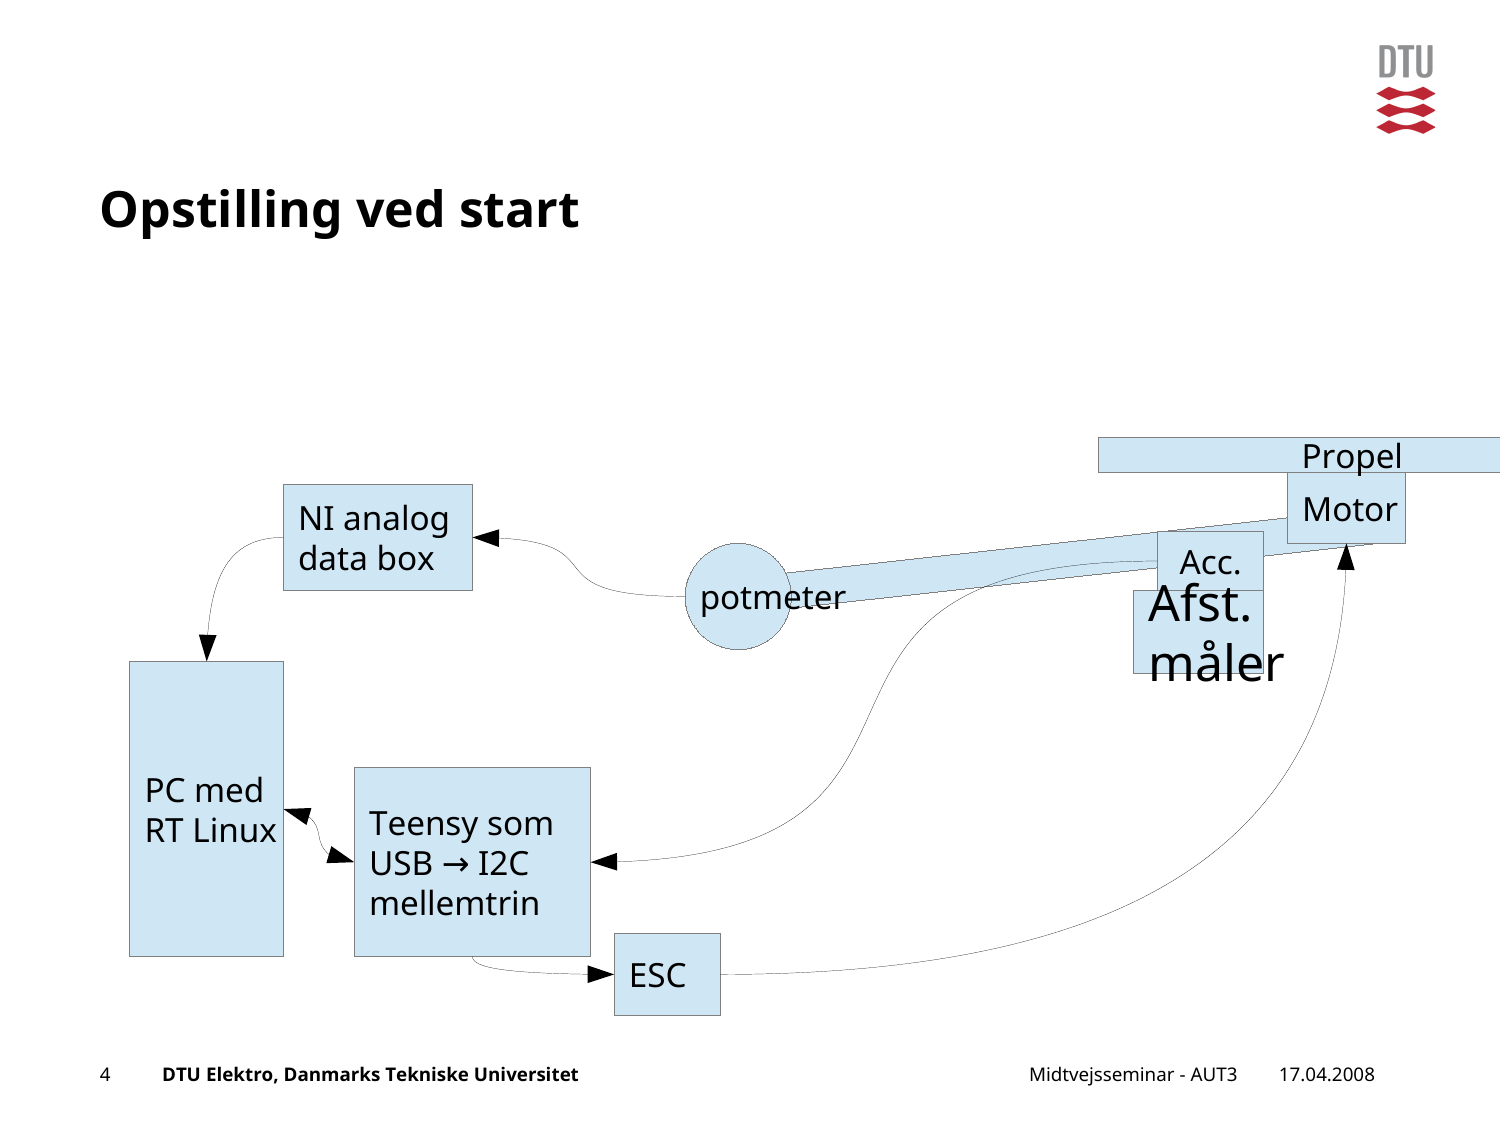

# Opstilling ved start
Propel
Motor
NI analog
data box
Acc.
potmeter
Afst.
måler
PC med
RT Linux
Teensy som
USB → I2C
mellemtrin
ESC